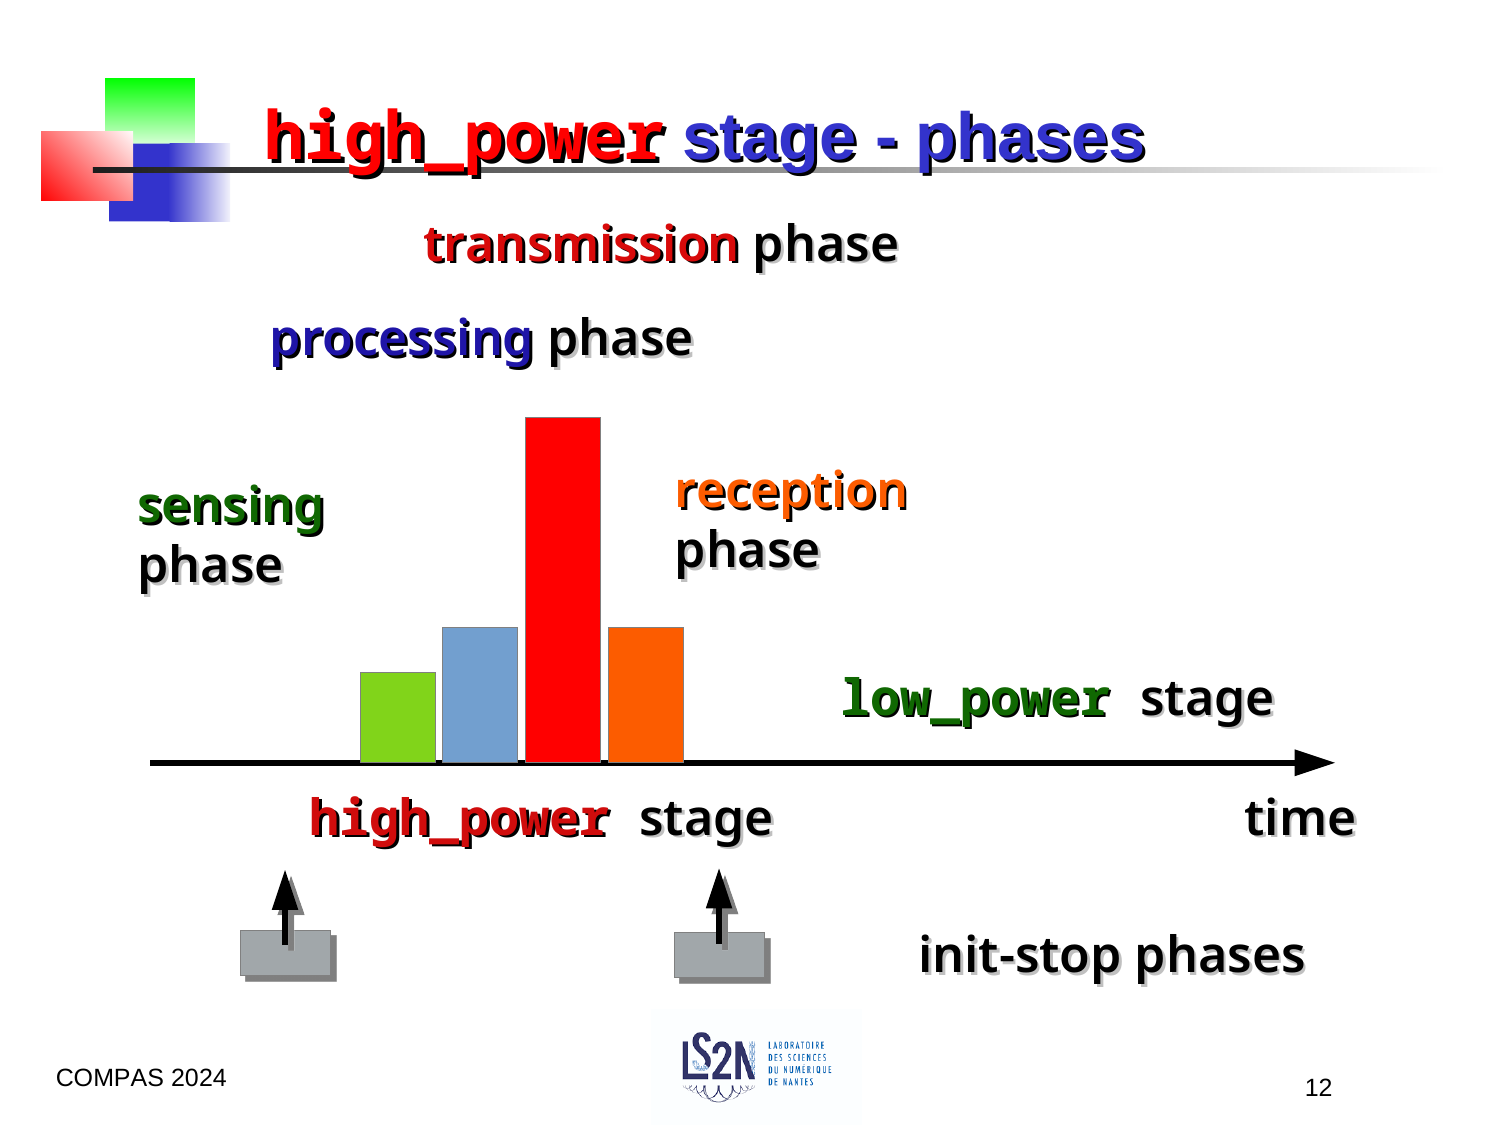

# high_power stage - phases
transmission phase
processing phase
reception phase
sensing phase
low_power stage
time
high_power stage
init-stop phases
12